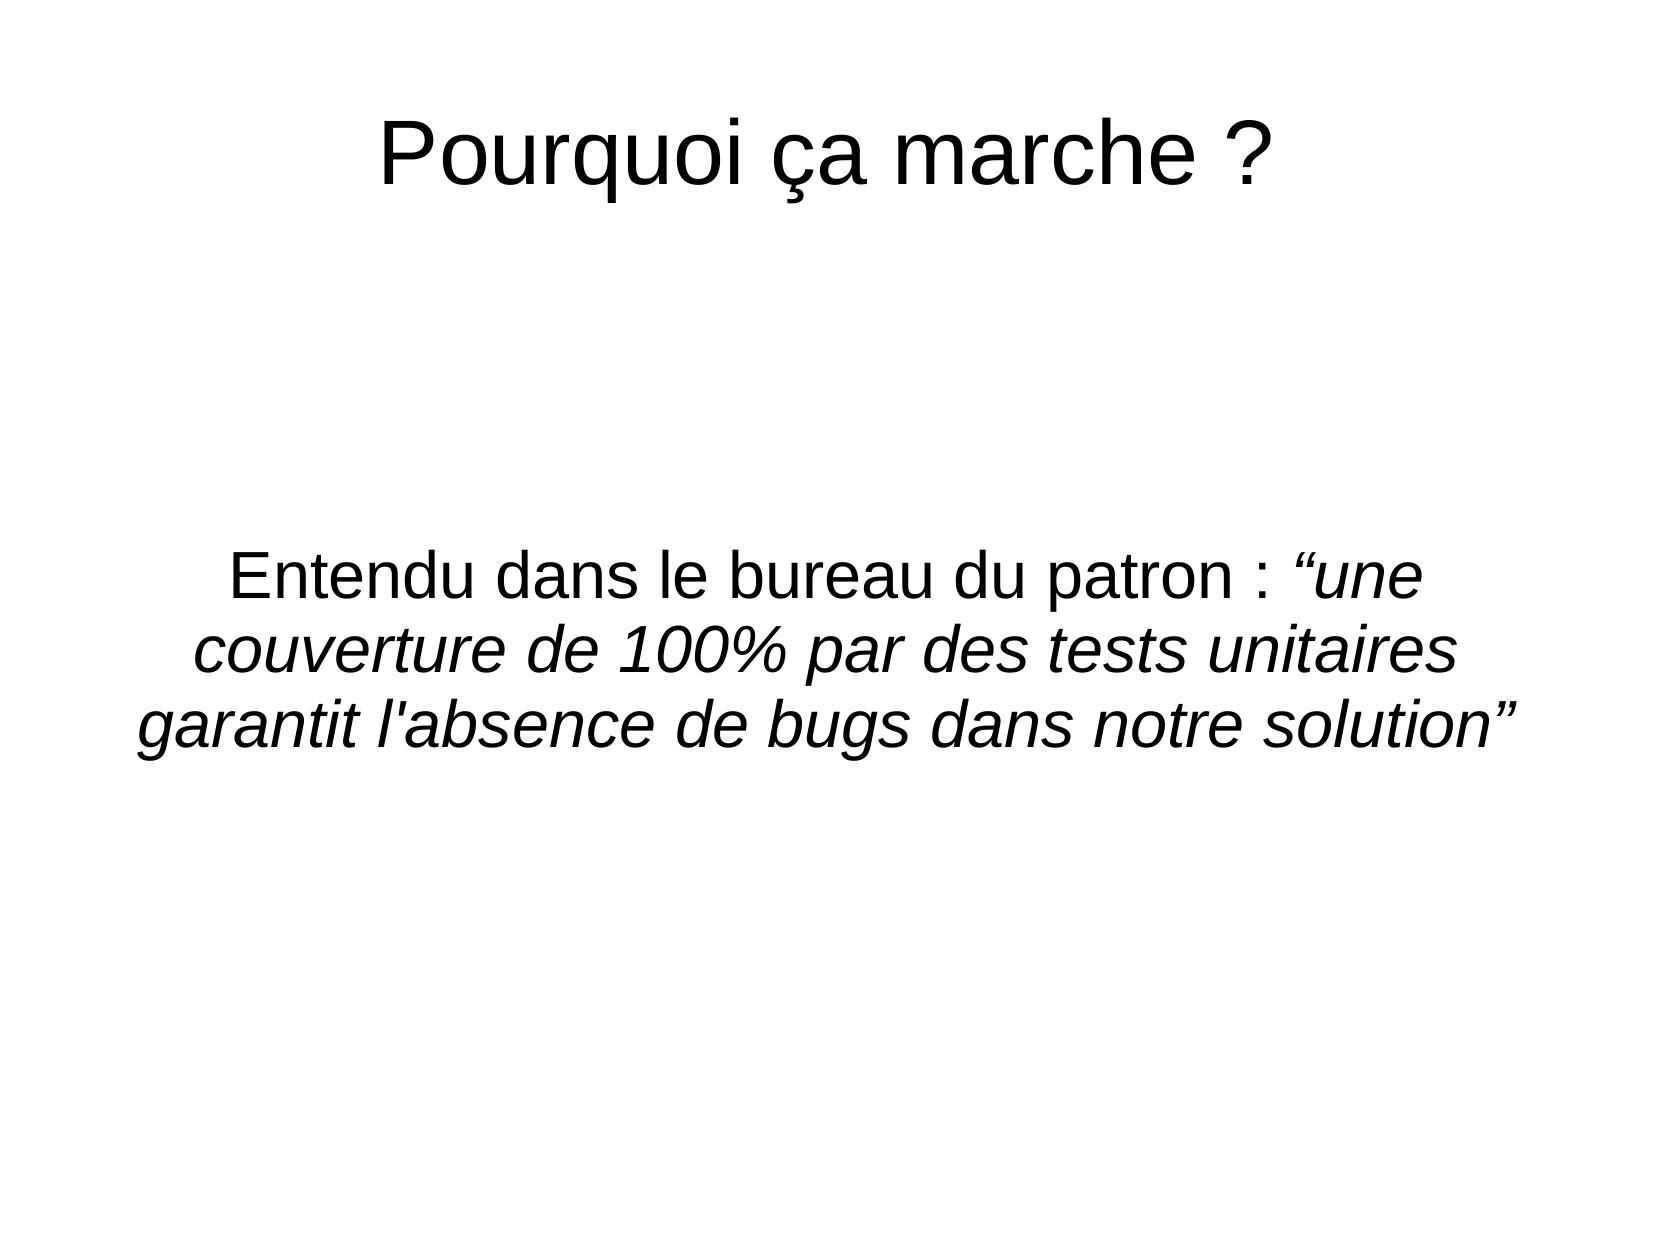

# Pourquoi ça marche ?
Entendu dans le bureau du patron : “une couverture de 100% par des tests unitaires garantit l'absence de bugs dans notre solution”